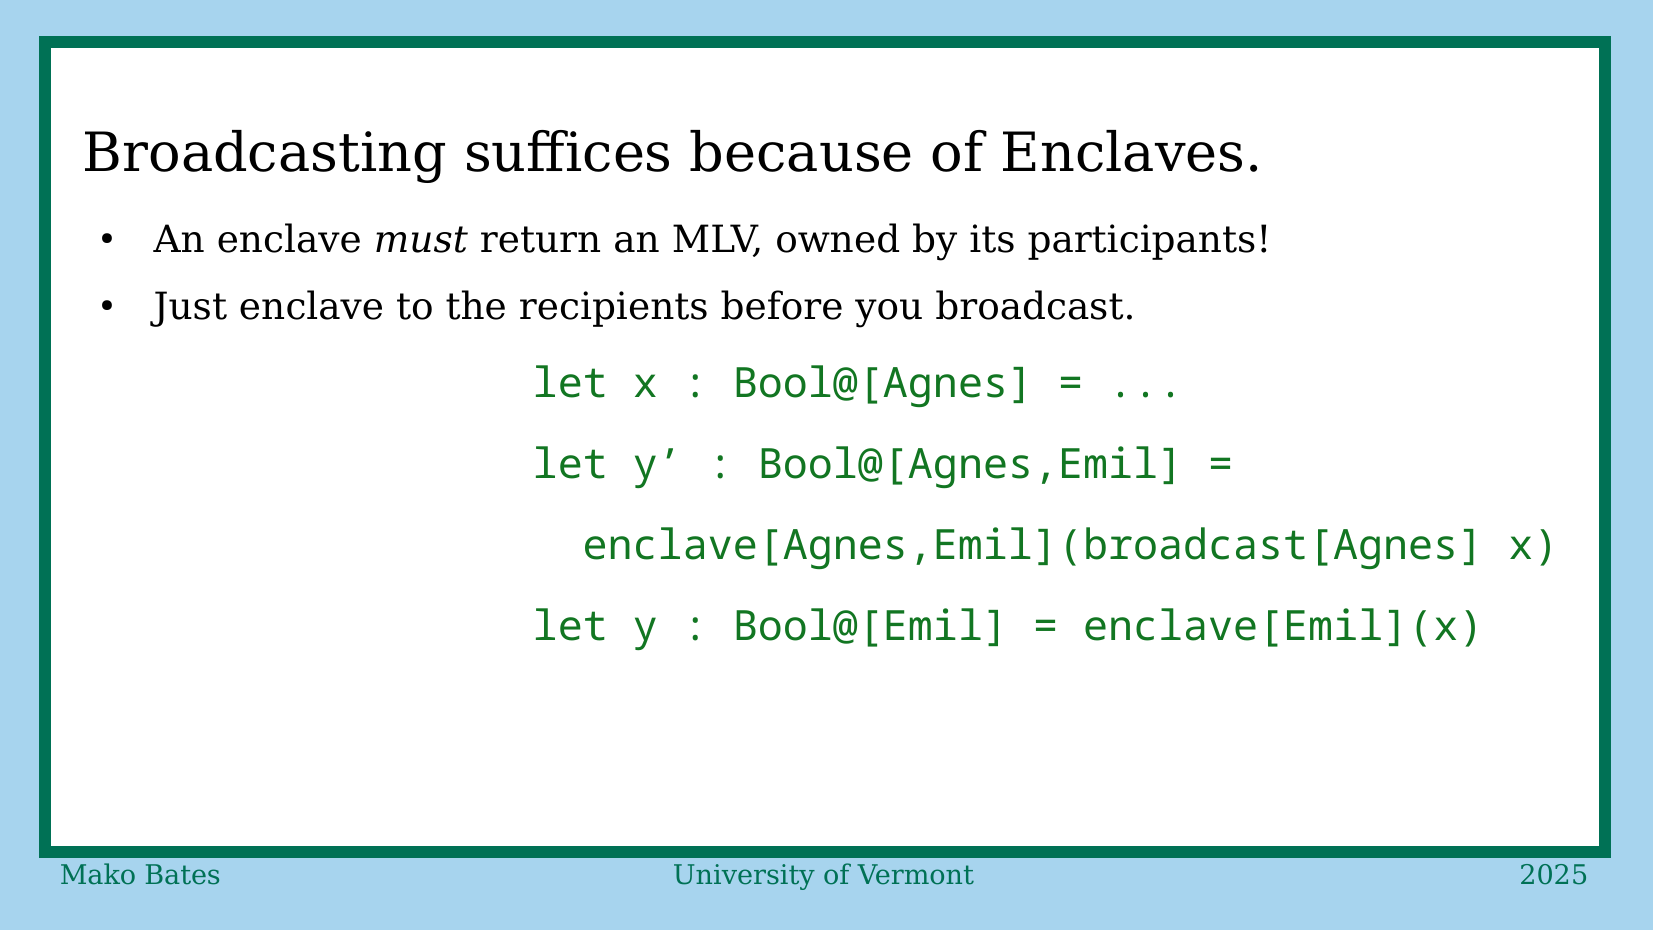

# Broadcasting suffices because of Enclaves.
An enclave must return an MLV, owned by its participants!
Just enclave to the recipients before you broadcast.
let x : Bool@[Agnes] = ...
let y’ : Bool@[Agnes,Emil] =
 enclave[Agnes,Emil](broadcast[Agnes] x)
let y : Bool@[Emil] = enclave[Emil](x)